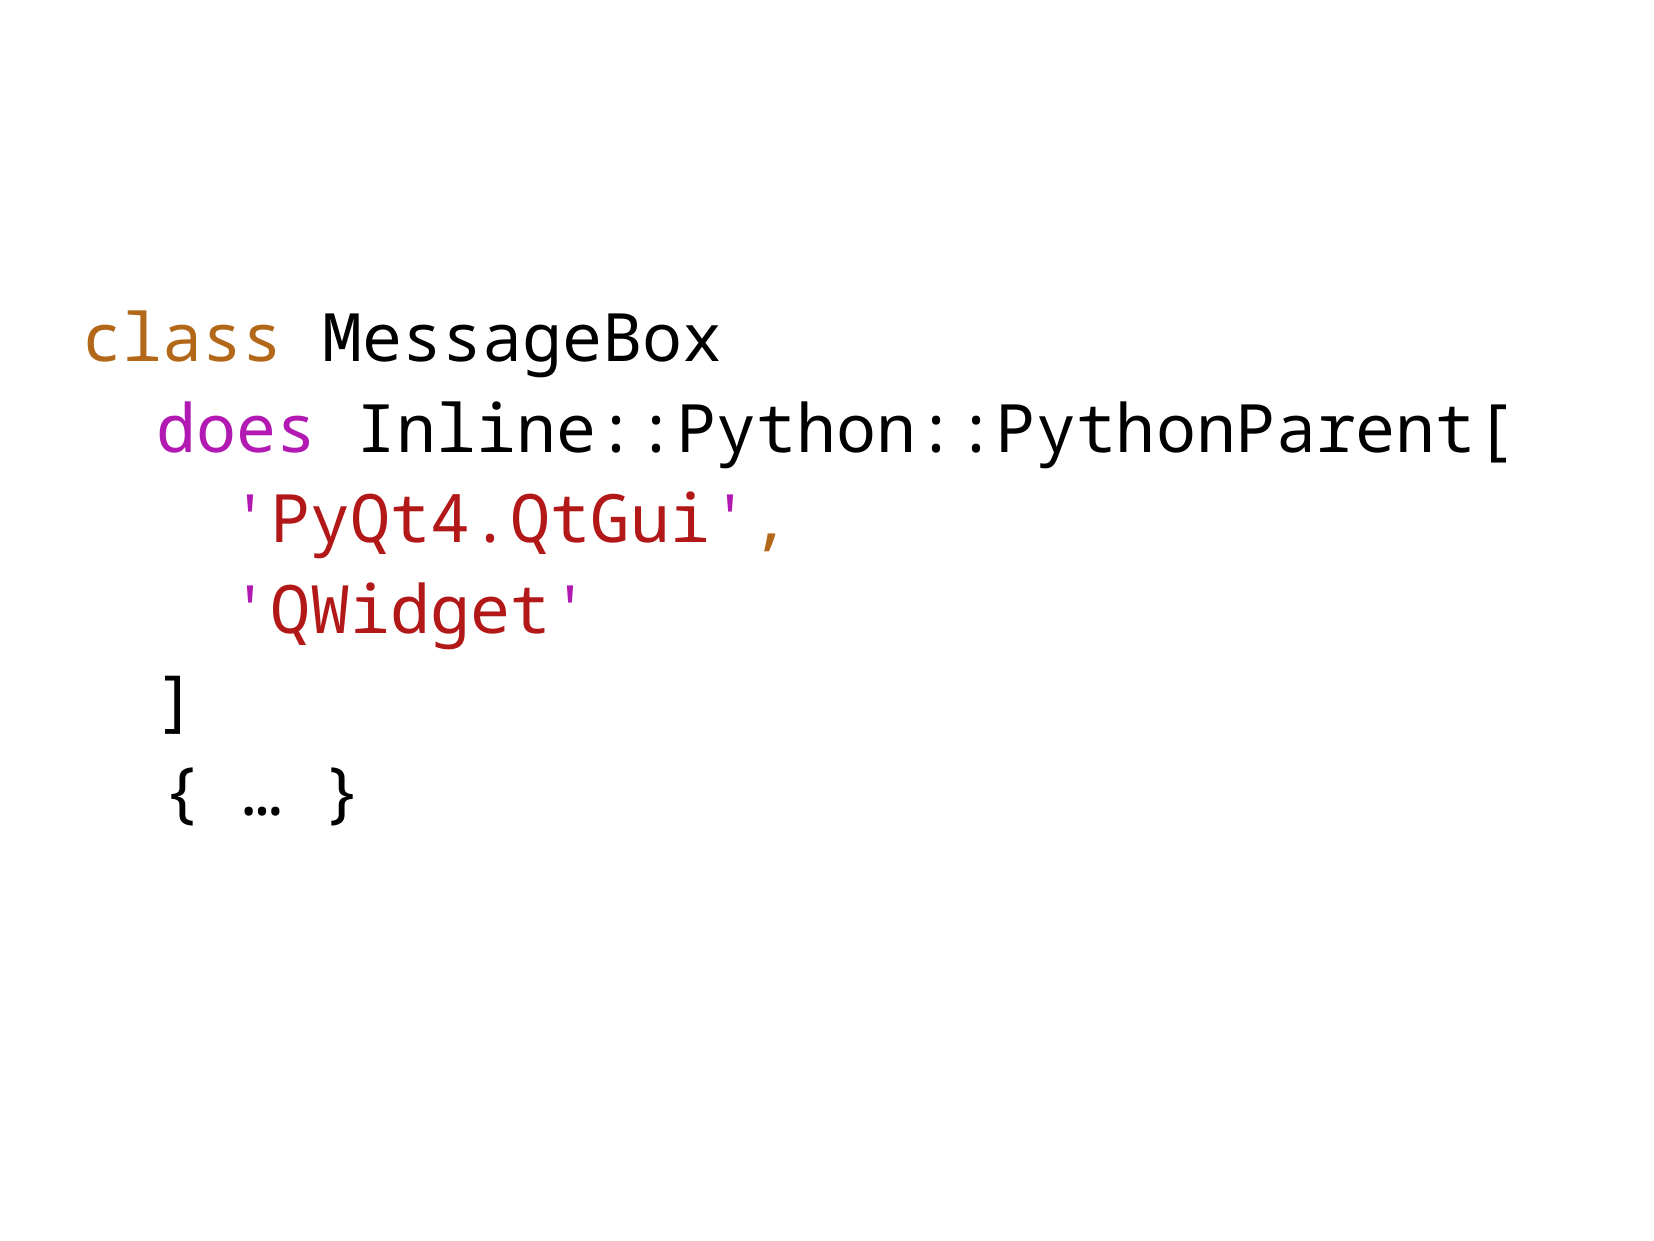

#
class MessageBox
	does Inline::Python::PythonParent[
		'PyQt4.QtGui',
		'QWidget'
	]
 { … }